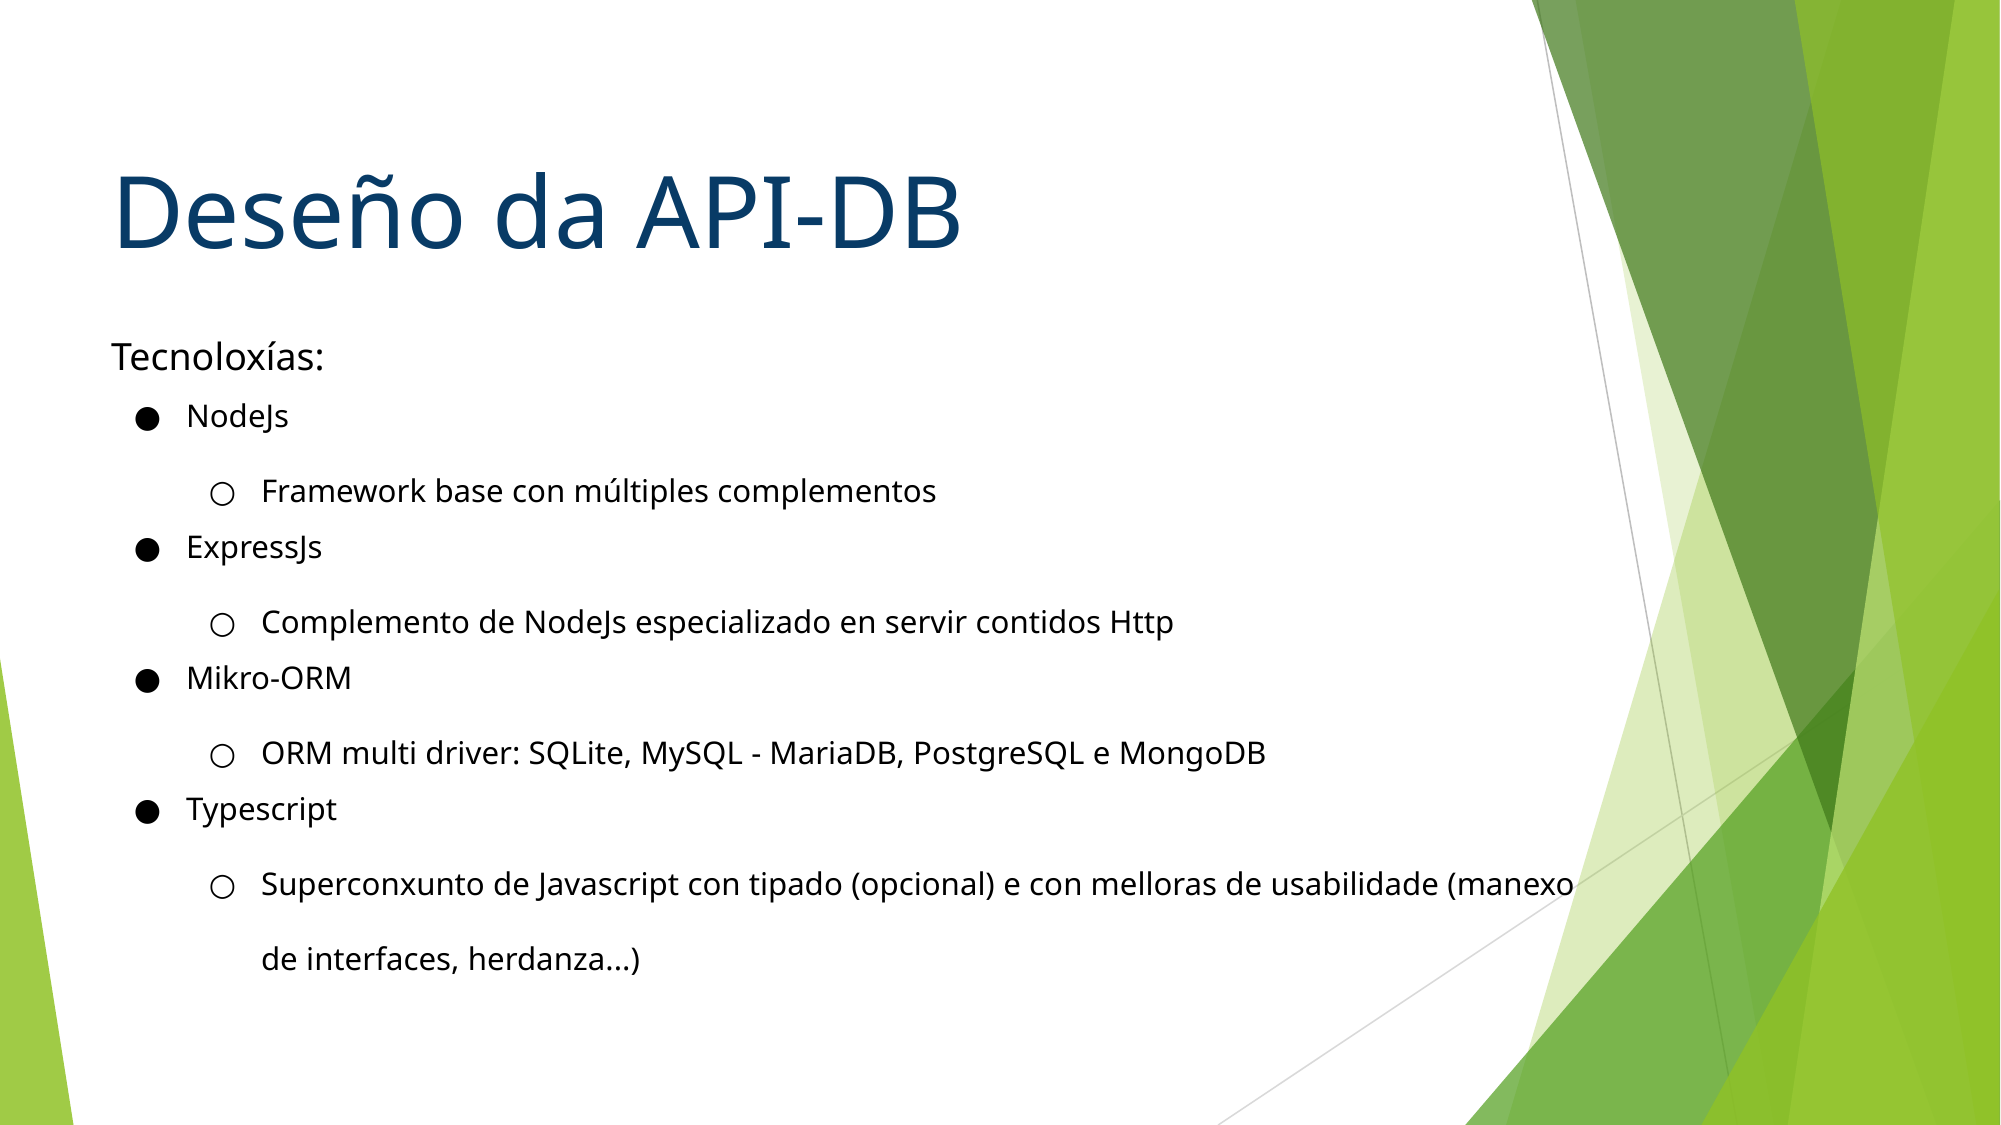

# Deseño da API-DB
Tecnoloxías:
NodeJs
Framework base con múltiples complementos
ExpressJs
Complemento de NodeJs especializado en servir contidos Http
Mikro-ORM
ORM multi driver: SQLite, MySQL - MariaDB, PostgreSQL e MongoDB
Typescript
Superconxunto de Javascript con tipado (opcional) e con melloras de usabilidade (manexo de interfaces, herdanza...)